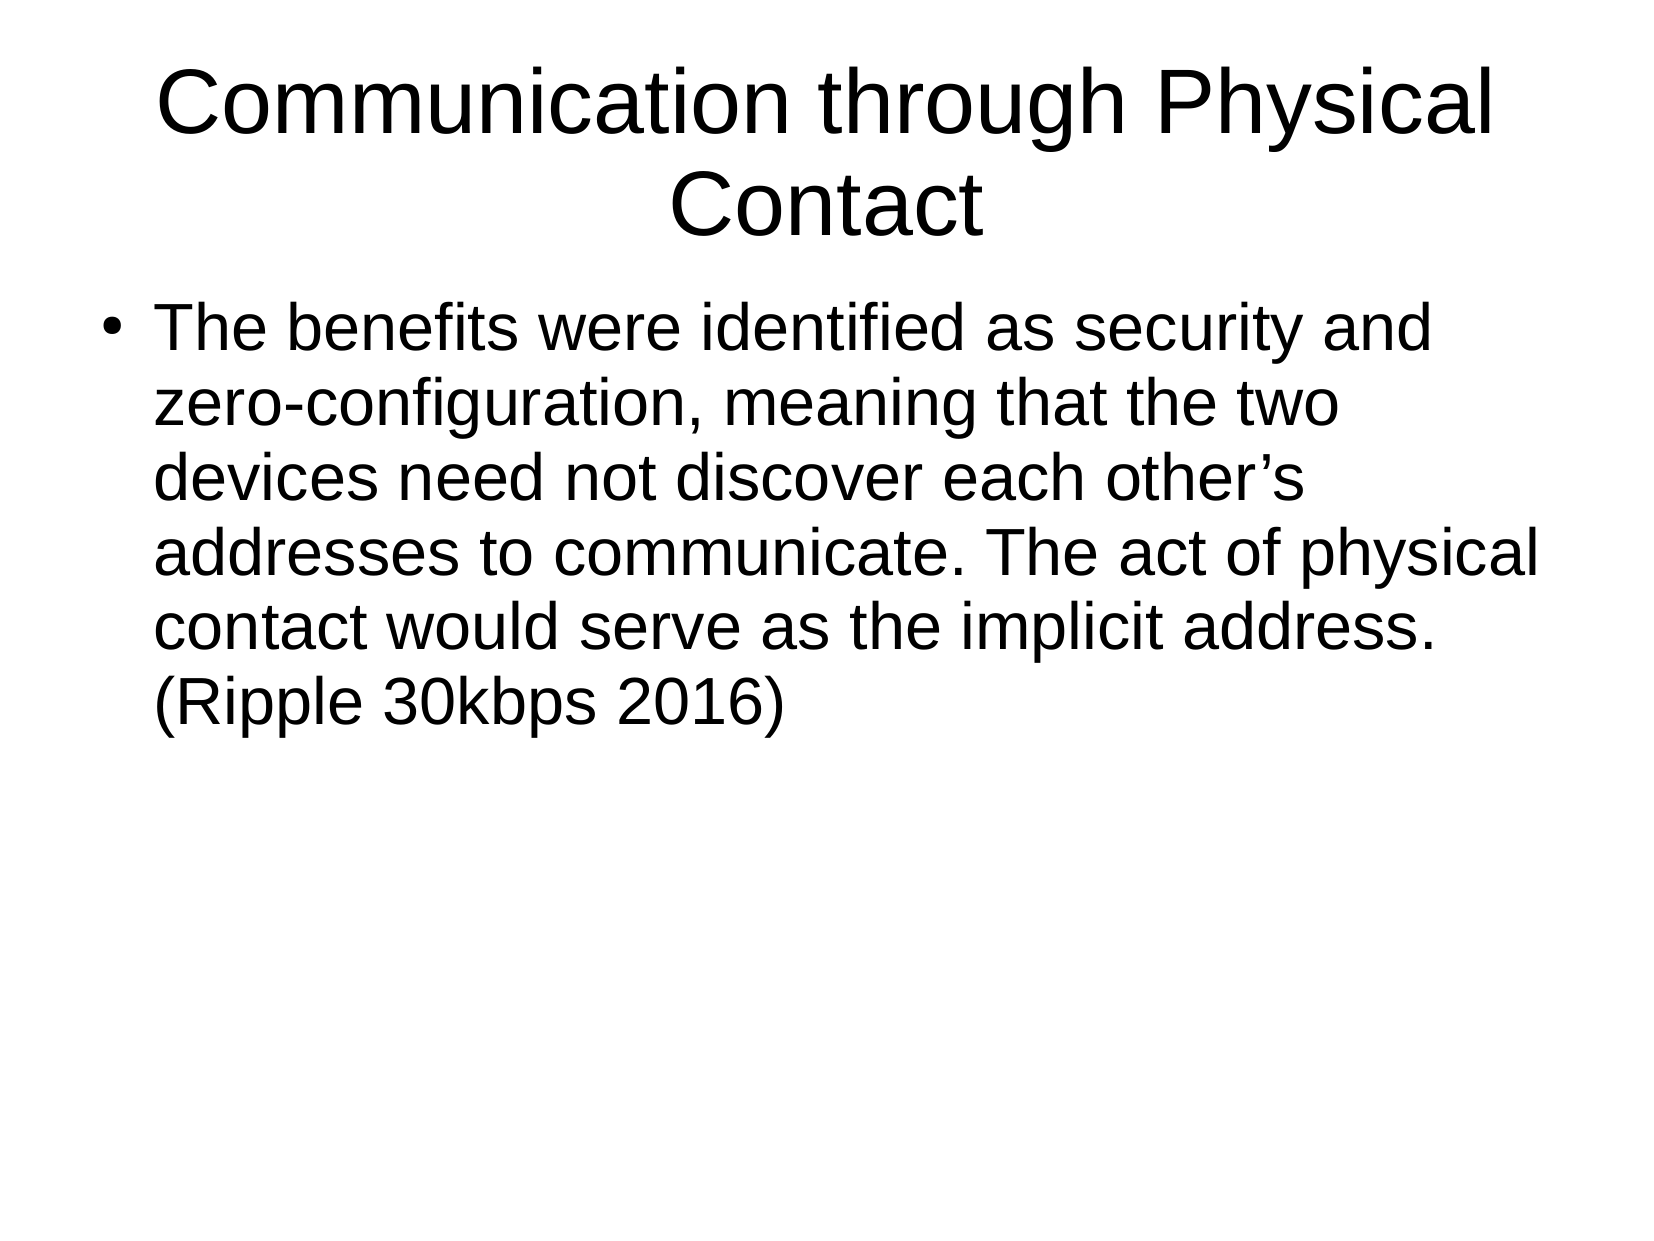

# Communication through Physical Contact
The benefits were identified as security and zero-configuration, meaning that the two devices need not discover each other’s addresses to communicate. The act of physical contact would serve as the implicit address. (Ripple 30kbps 2016)